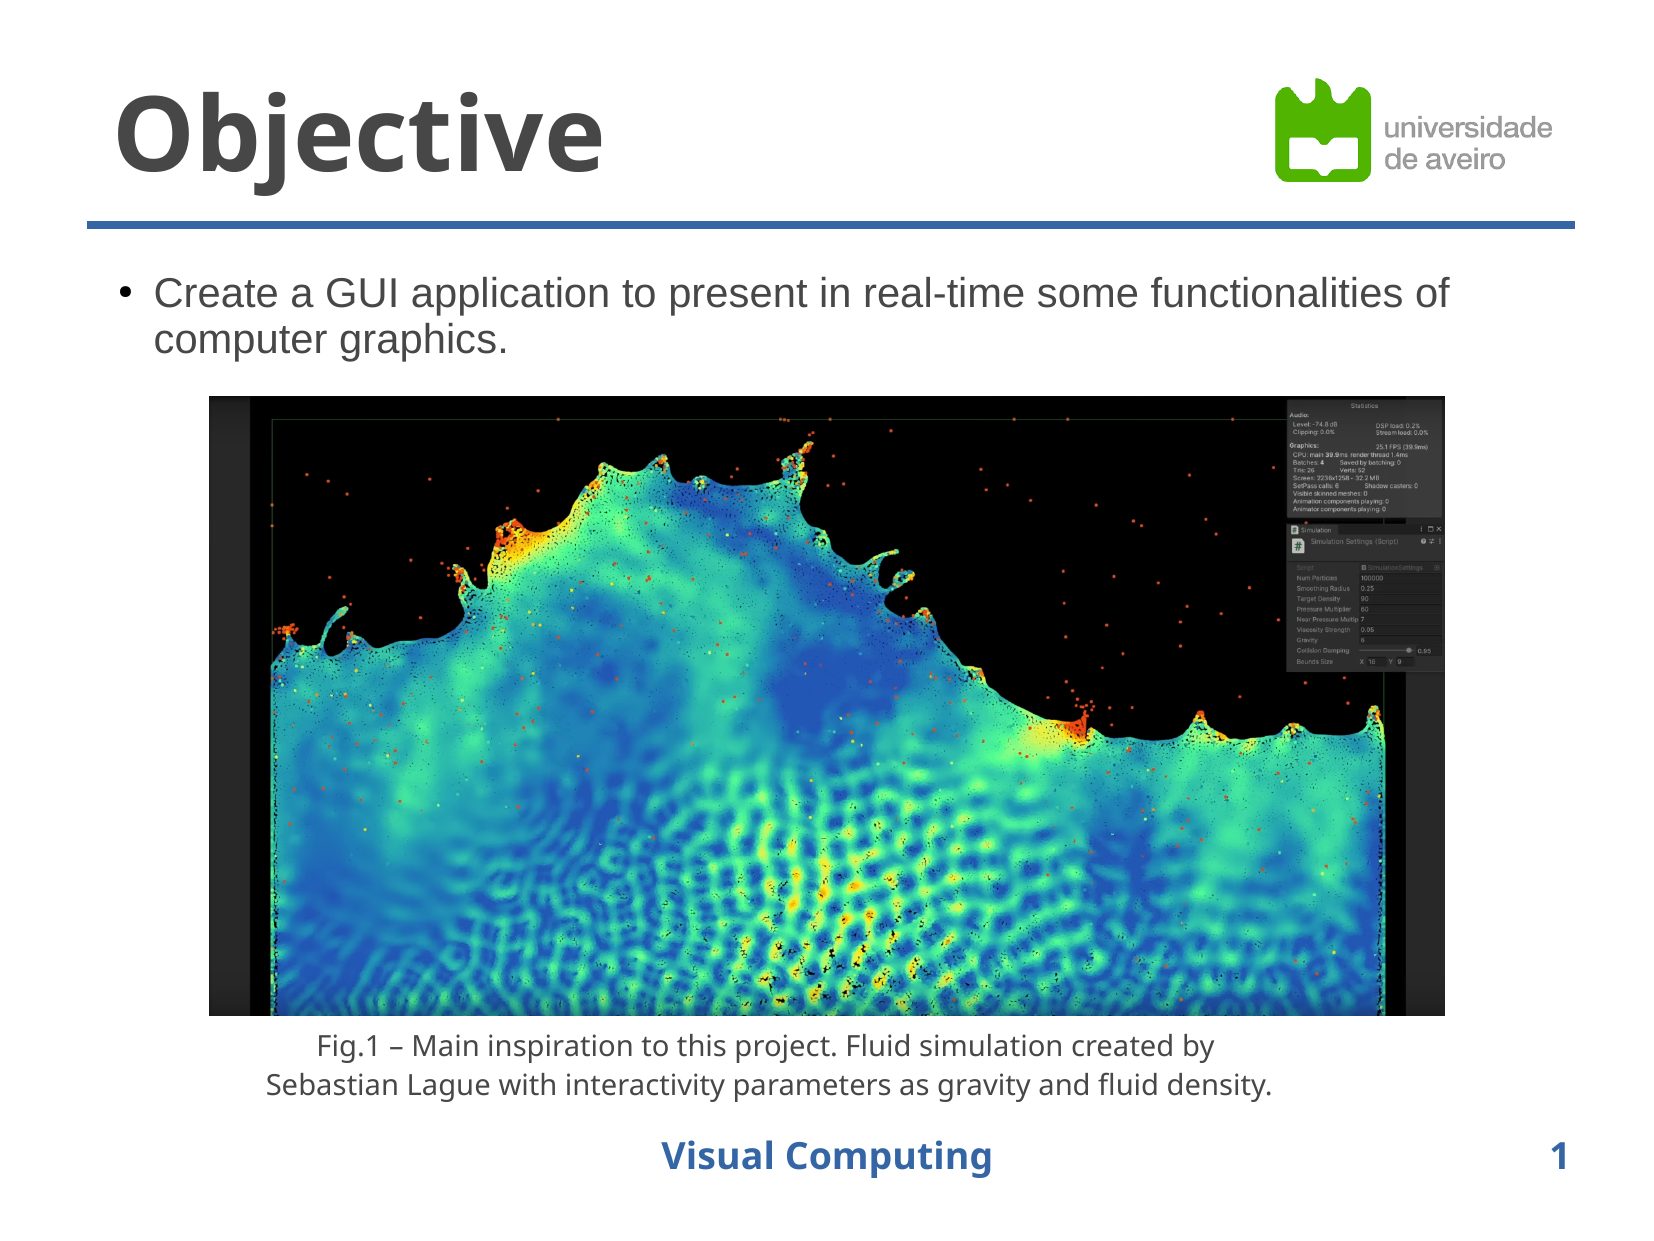

# Objective
Create a GUI application to present in real-time some functionalities of computer graphics.
Fig.1 – Main inspiration to this project. Fluid simulation created by Sebastian Lague with interactivity parameters as gravity and fluid density.
Visual Computing
1